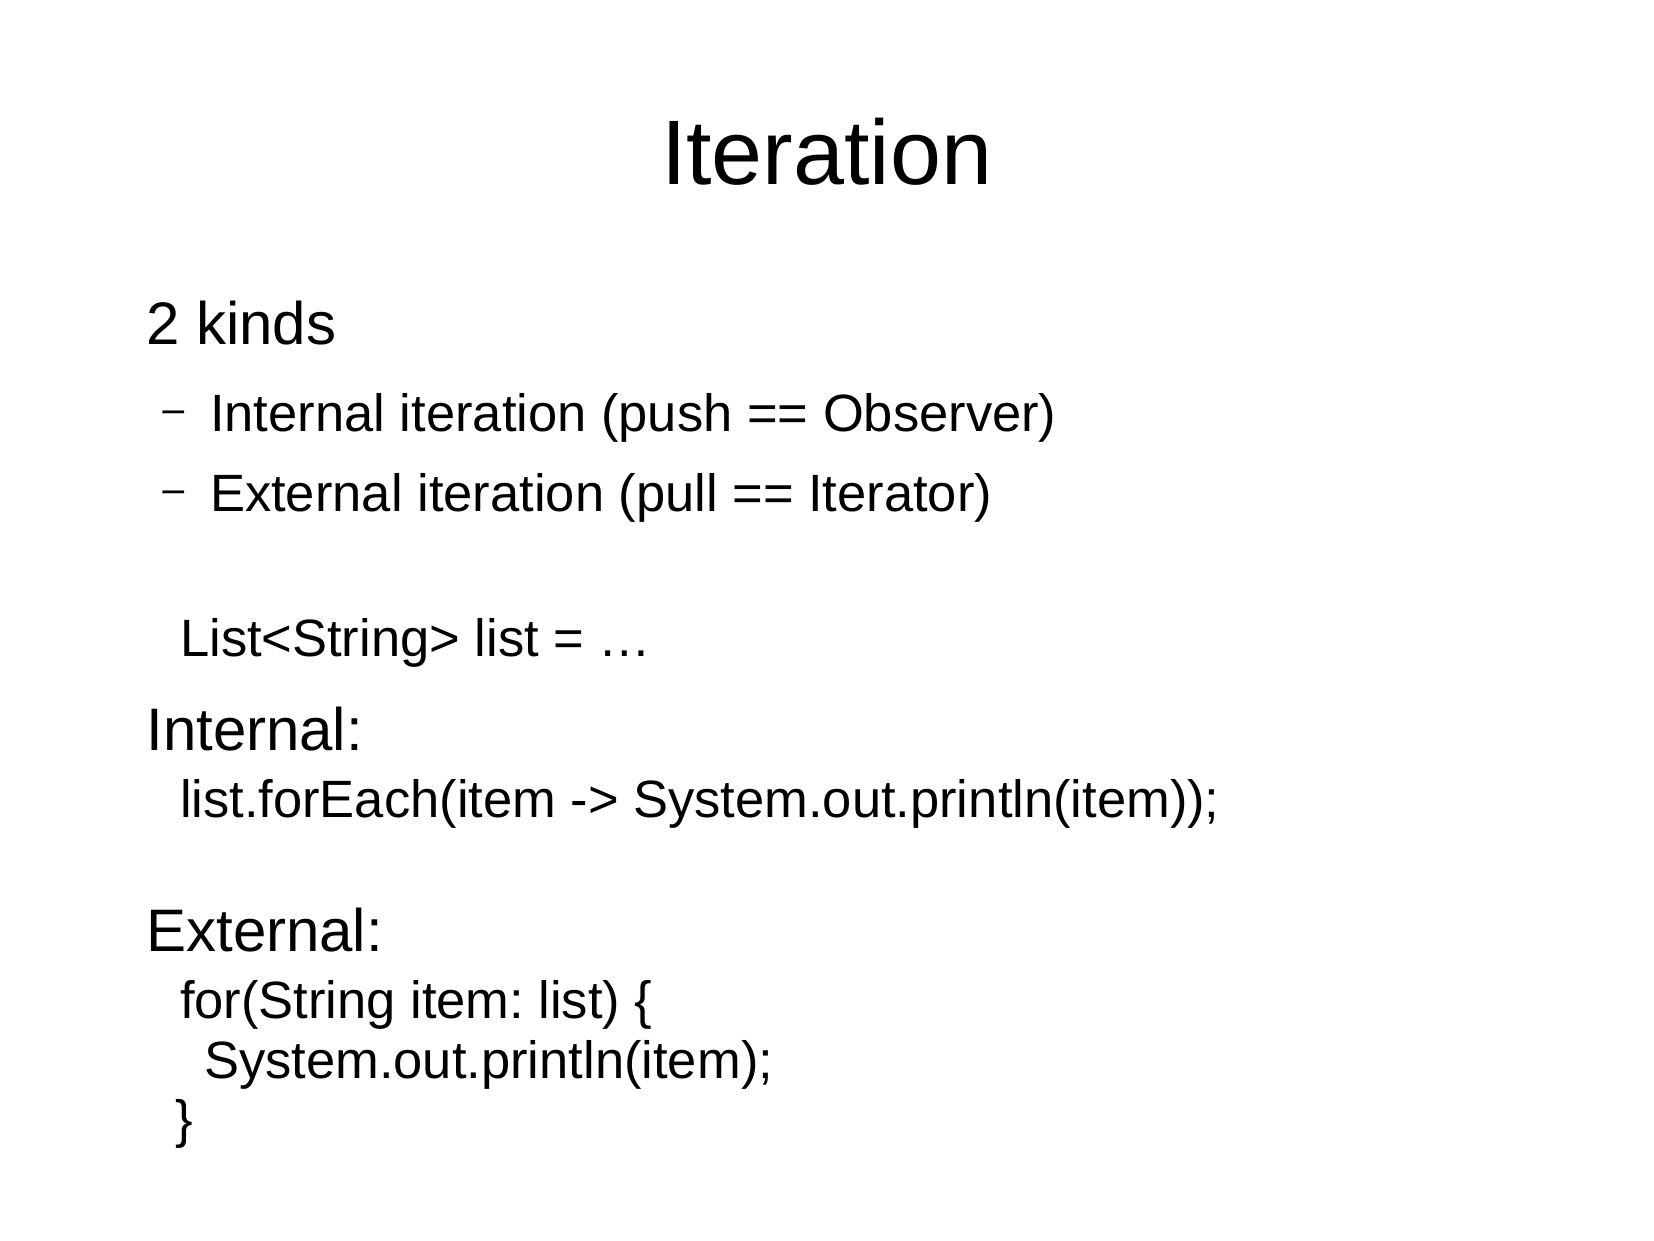

# Iteration
2 kinds
Internal iteration (push == Observer)
External iteration (pull == Iterator)
 List<String> list = …
Internal:
 list.forEach(item -> System.out.println(item));
External:
 for(String item: list) {
 System.out.println(item);
 }